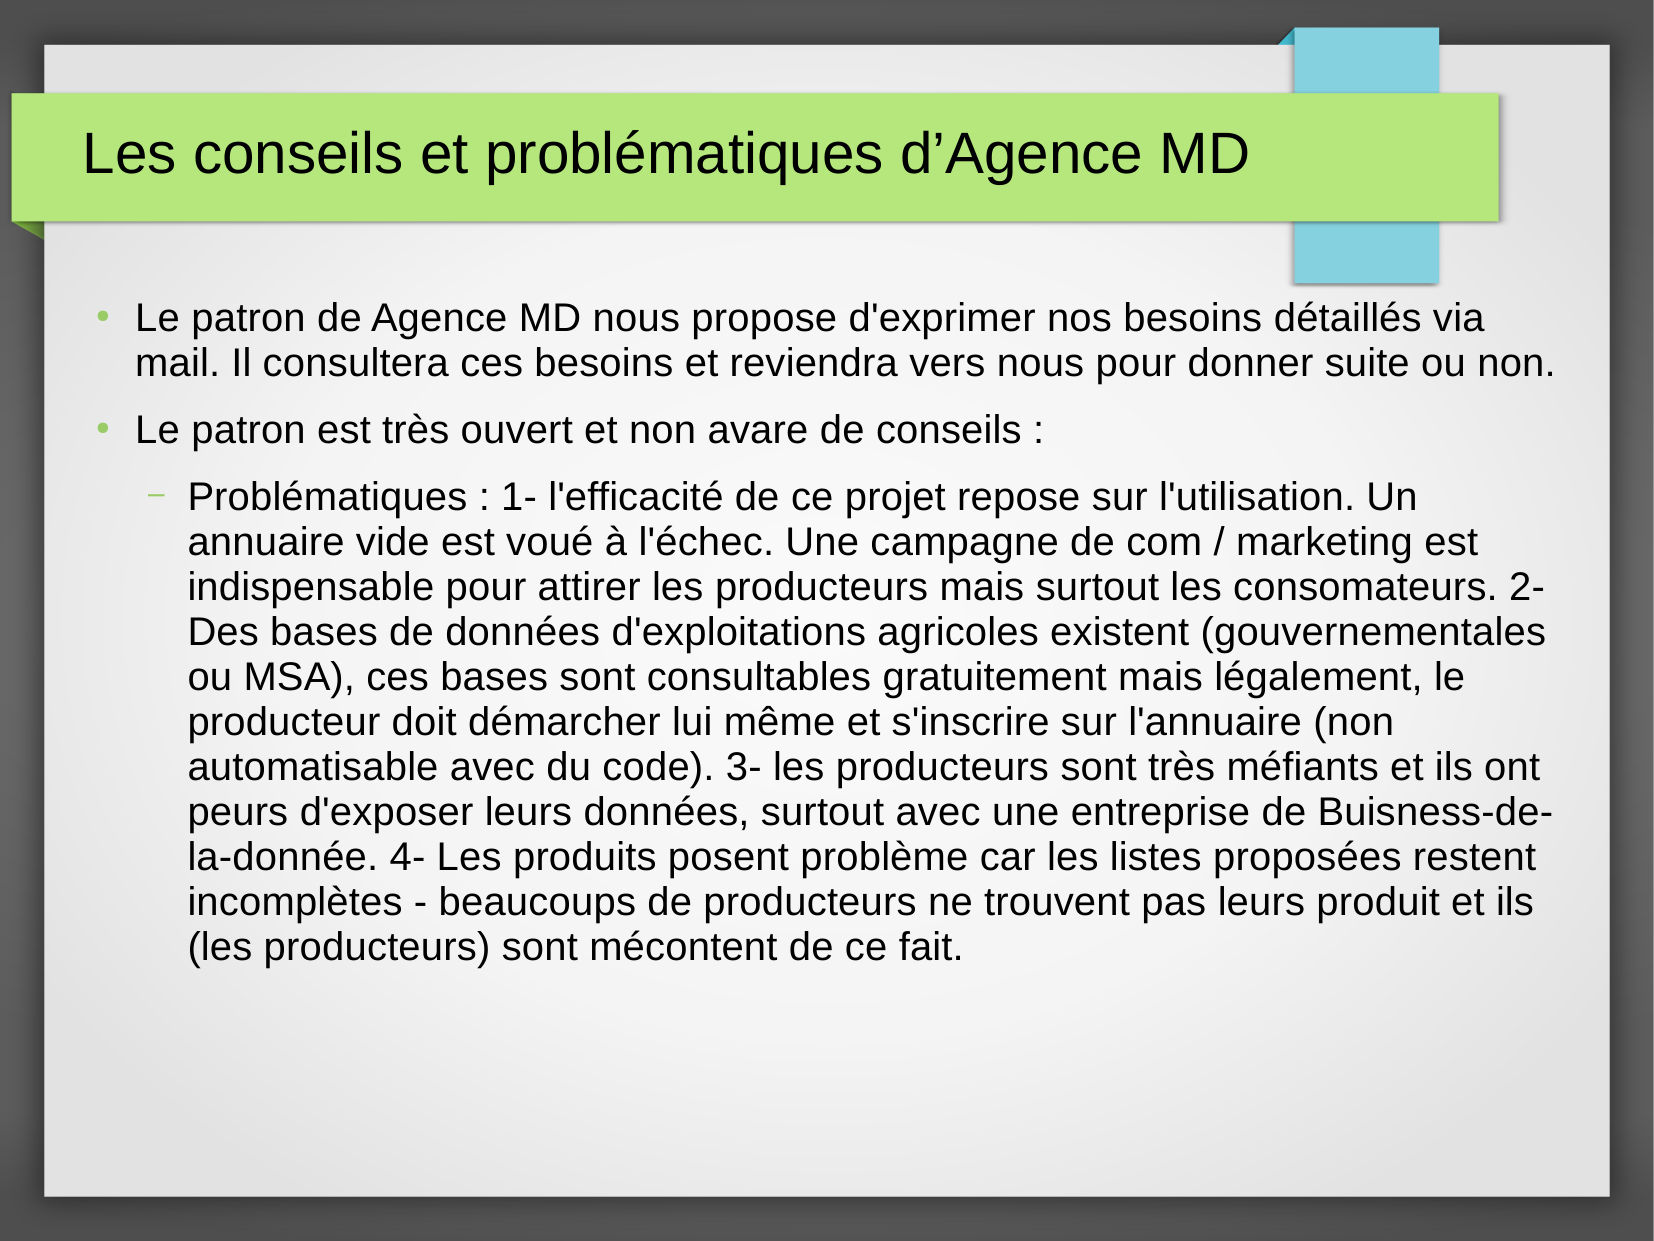

# Les conseils et problématiques d’Agence MD
Le patron de Agence MD nous propose d'exprimer nos besoins détaillés via mail. Il consultera ces besoins et reviendra vers nous pour donner suite ou non.
Le patron est très ouvert et non avare de conseils :
Problématiques : 1- l'efficacité de ce projet repose sur l'utilisation. Un annuaire vide est voué à l'échec. Une campagne de com / marketing est indispensable pour attirer les producteurs mais surtout les consomateurs. 2- Des bases de données d'exploitations agricoles existent (gouvernementales ou MSA), ces bases sont consultables gratuitement mais légalement, le producteur doit démarcher lui même et s'inscrire sur l'annuaire (non automatisable avec du code). 3- les producteurs sont très méfiants et ils ont peurs d'exposer leurs données, surtout avec une entreprise de Buisness-de-la-donnée. 4- Les produits posent problème car les listes proposées restent incomplètes - beaucoups de producteurs ne trouvent pas leurs produit et ils (les producteurs) sont mécontent de ce fait.